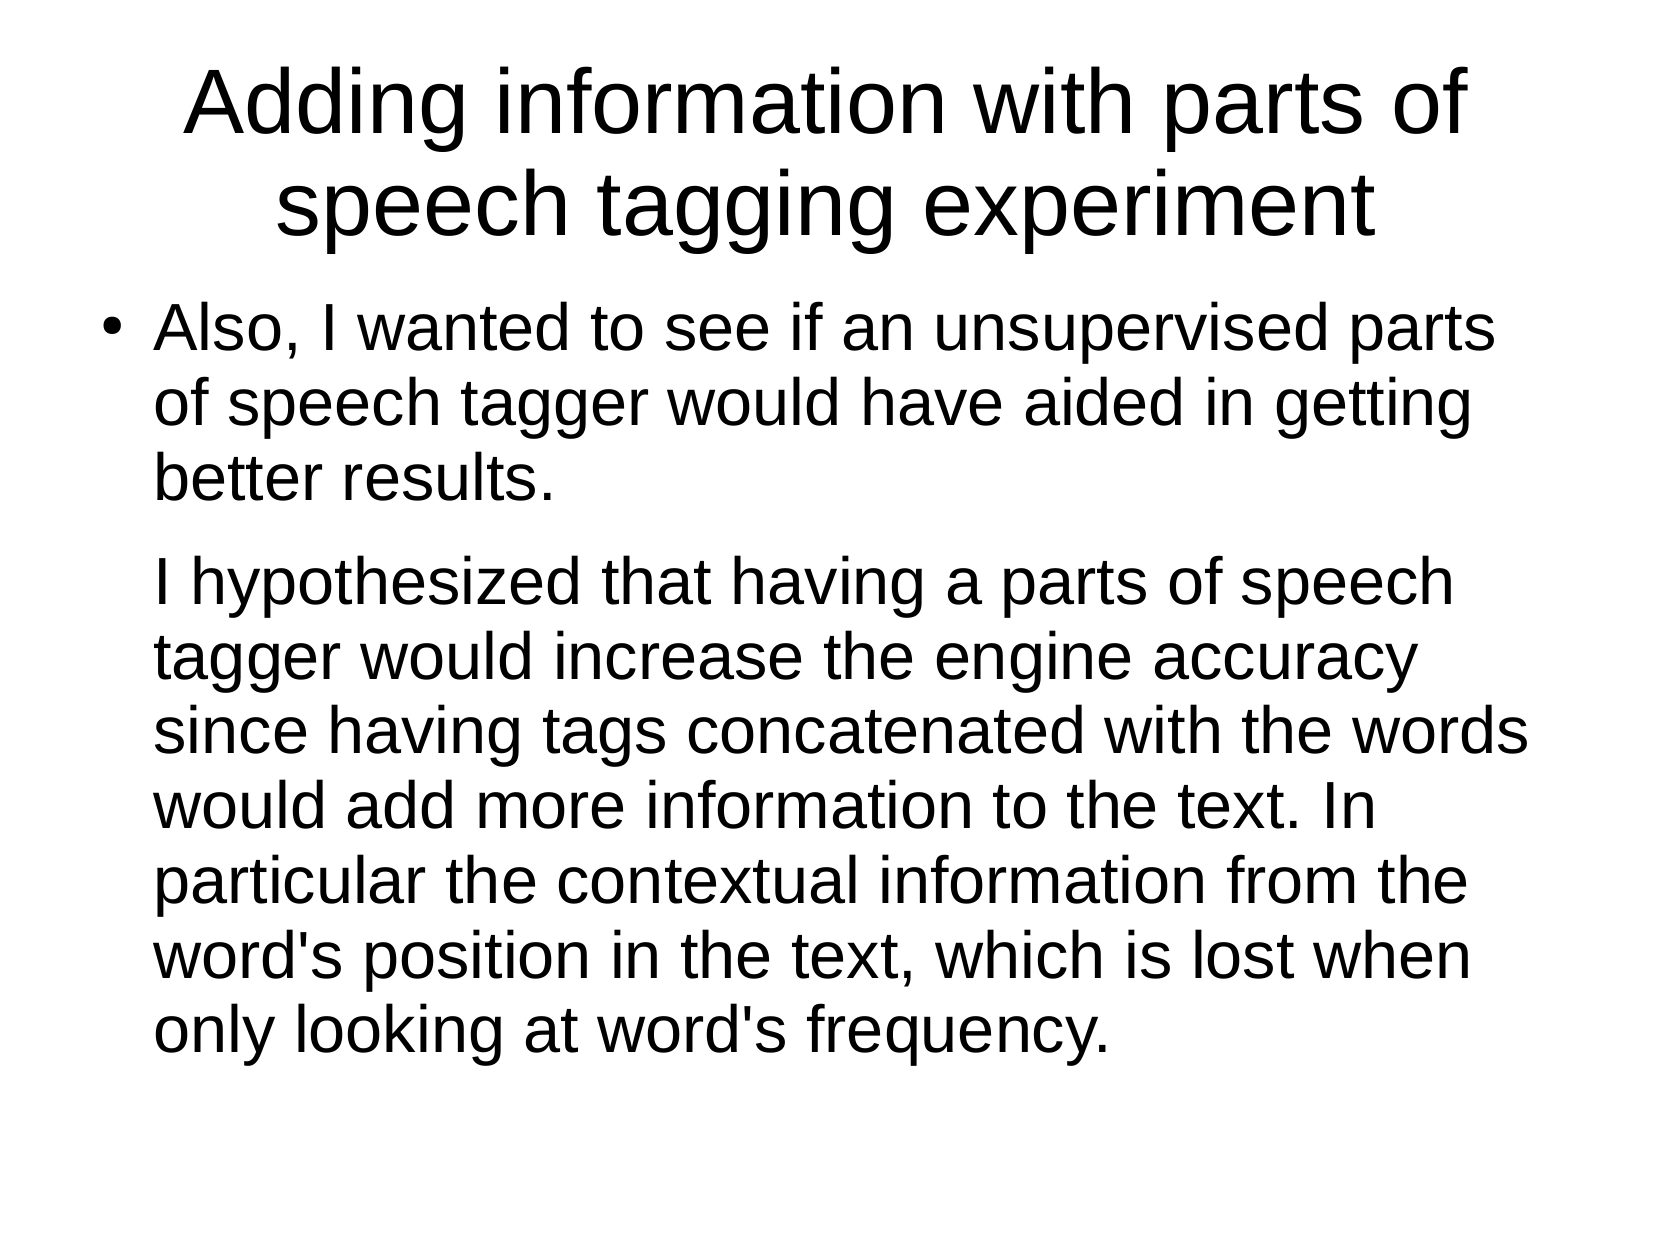

# Adding information with parts of speech tagging experiment
Also, I wanted to see if an unsupervised parts of speech tagger would have aided in getting better results.
I hypothesized that having a parts of speech tagger would increase the engine accuracy since having tags concatenated with the words would add more information to the text. In particular the contextual information from the word's position in the text, which is lost when only looking at word's frequency.